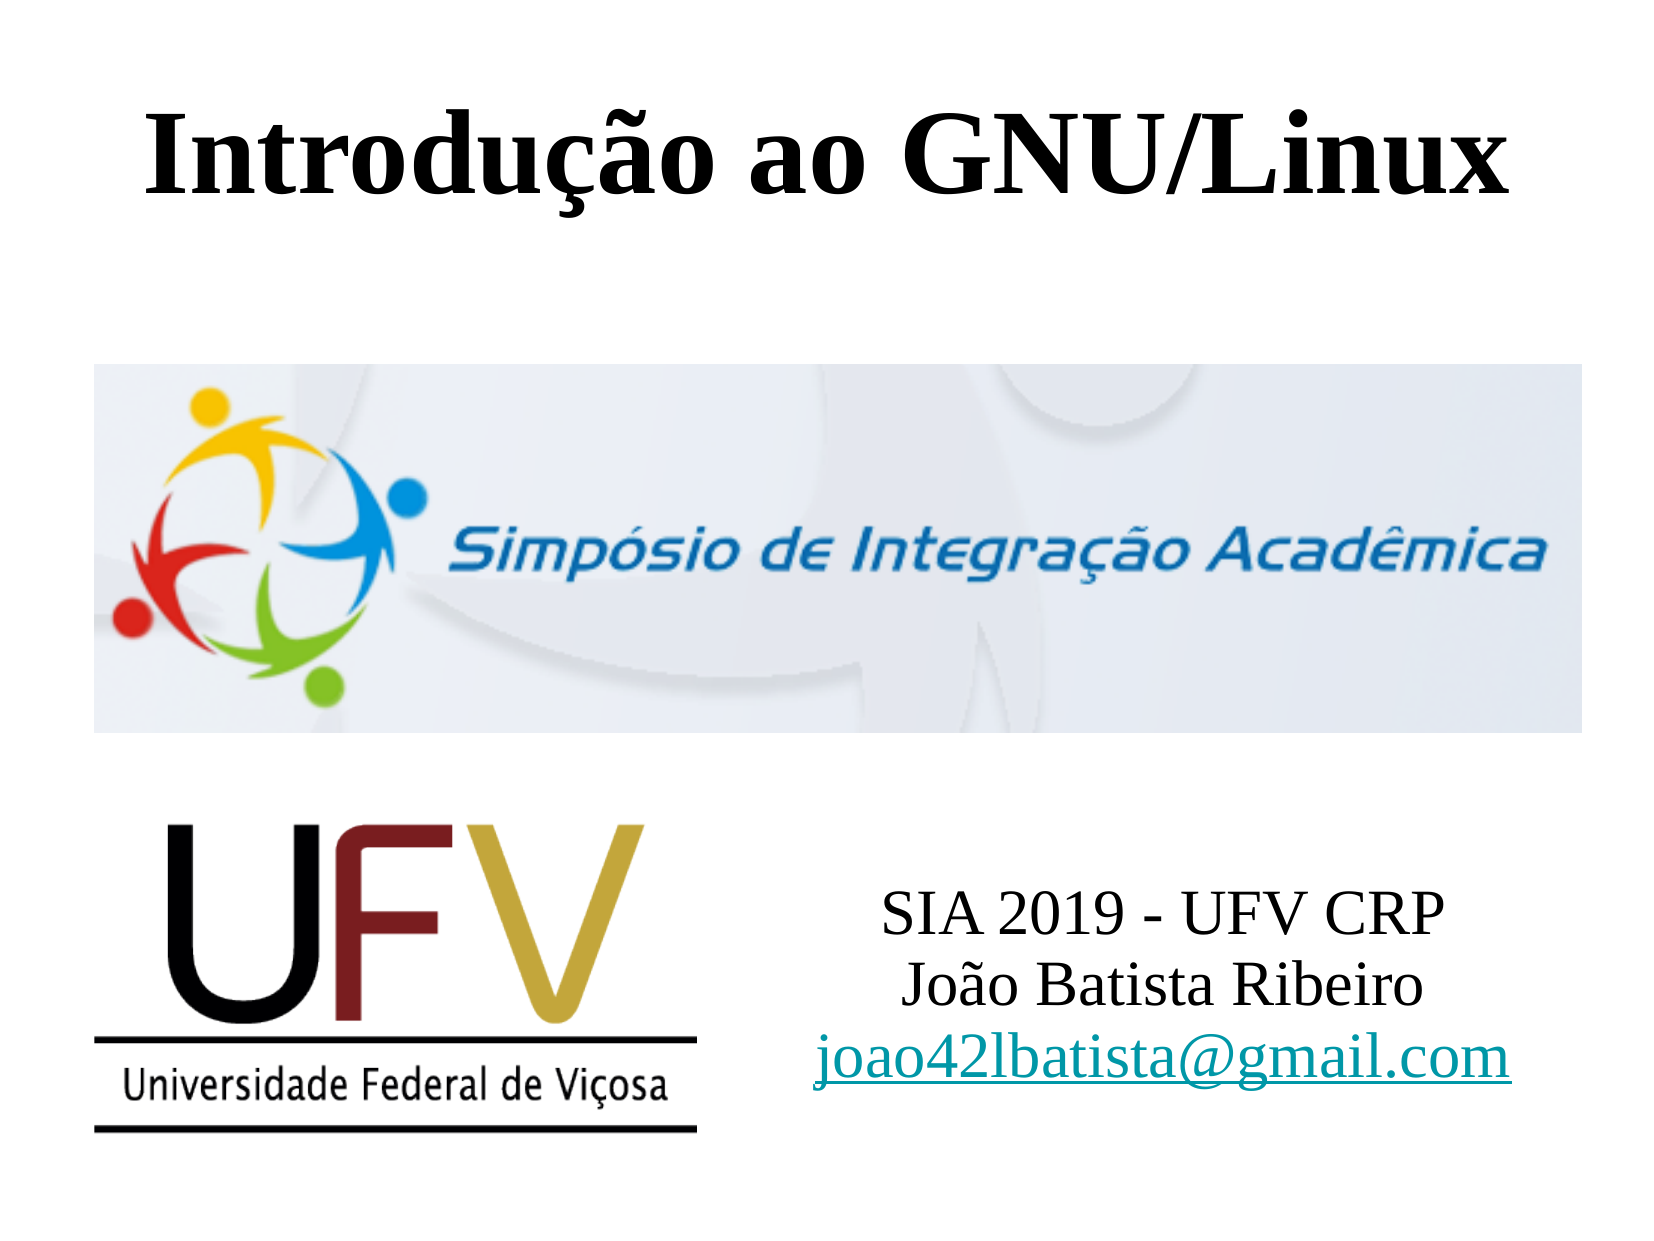

# Introdução ao GNU/Linux
SIA 2019 - UFV CRP
João Batista Ribeirojoao42lbatista@gmail.com